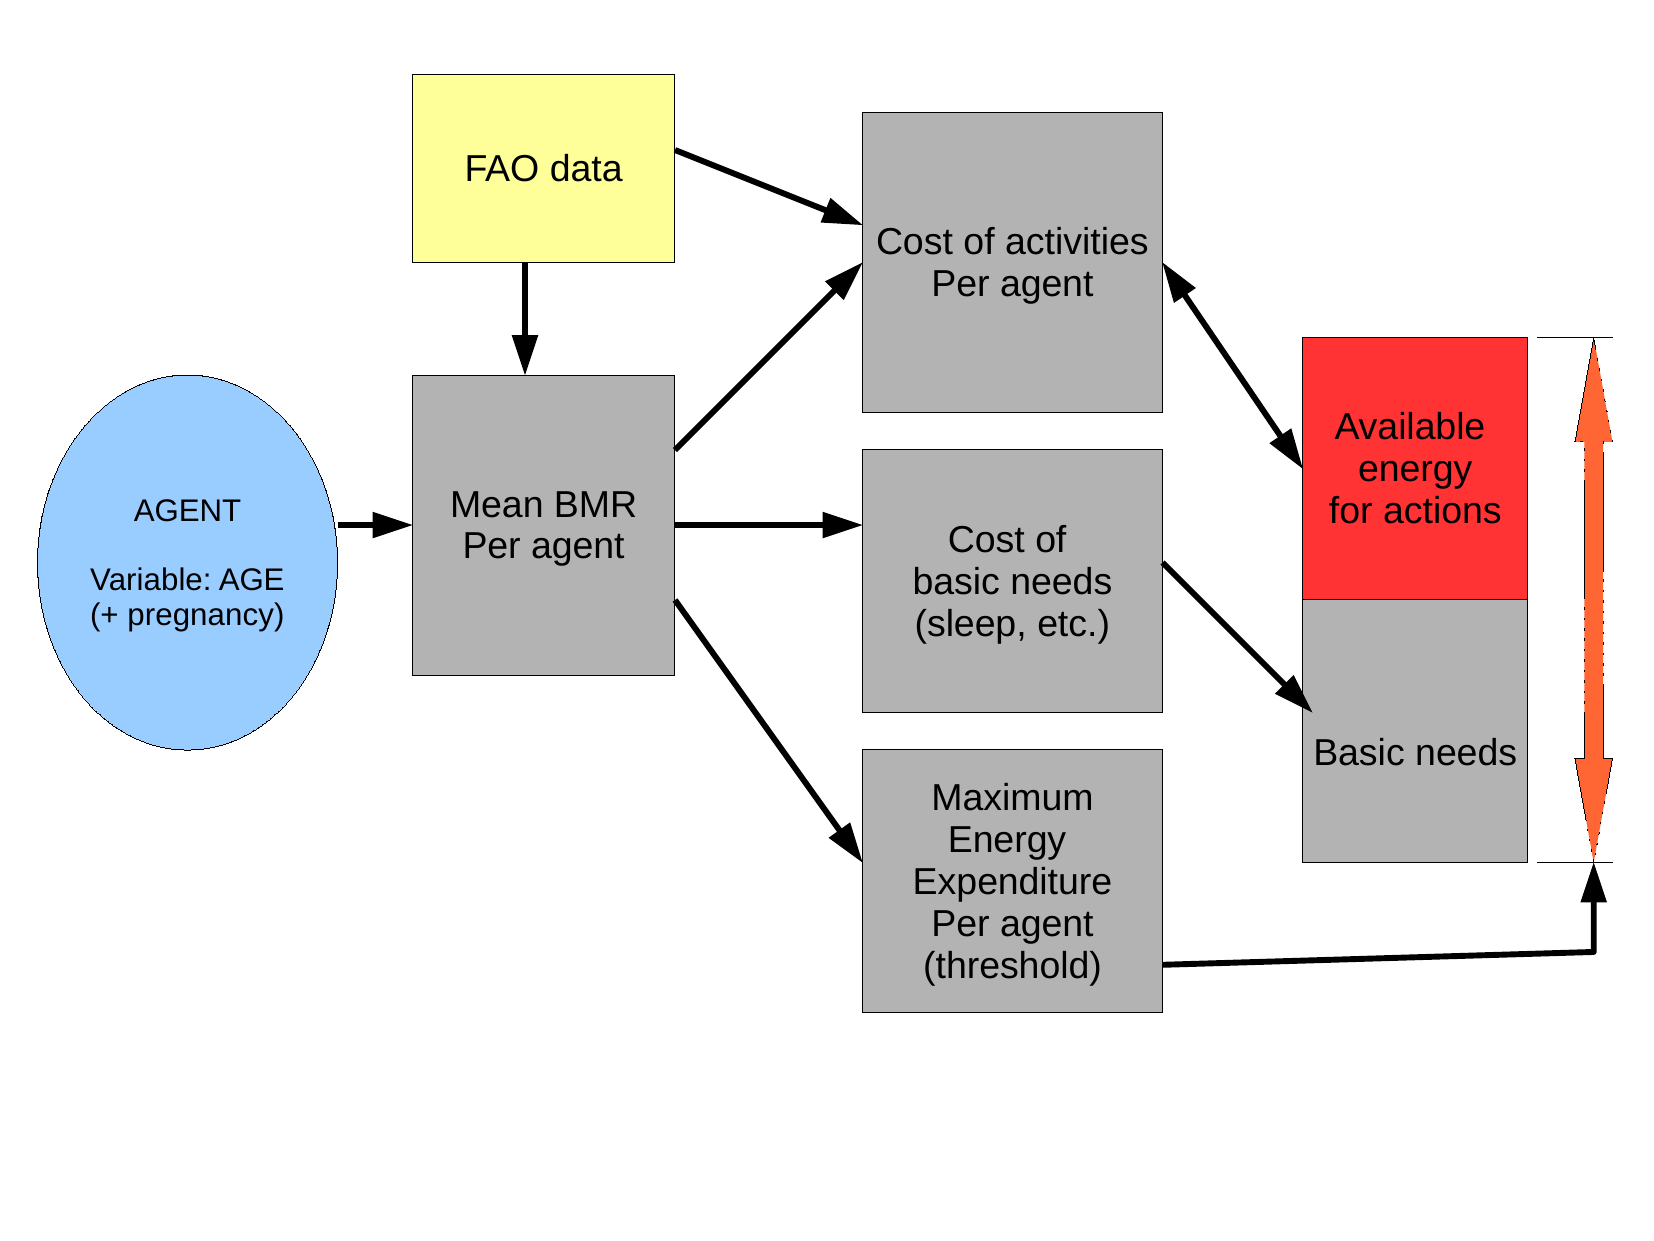

FAO data
Cost of activities
Per agent
Available
energy
for actions
AGENT
Variable: AGE
(+ pregnancy)
Mean BMR
Per agent
Cost of
basic needs
(sleep, etc.)
Basic needs
Maximum
Energy
Expenditure
Per agent
(threshold)